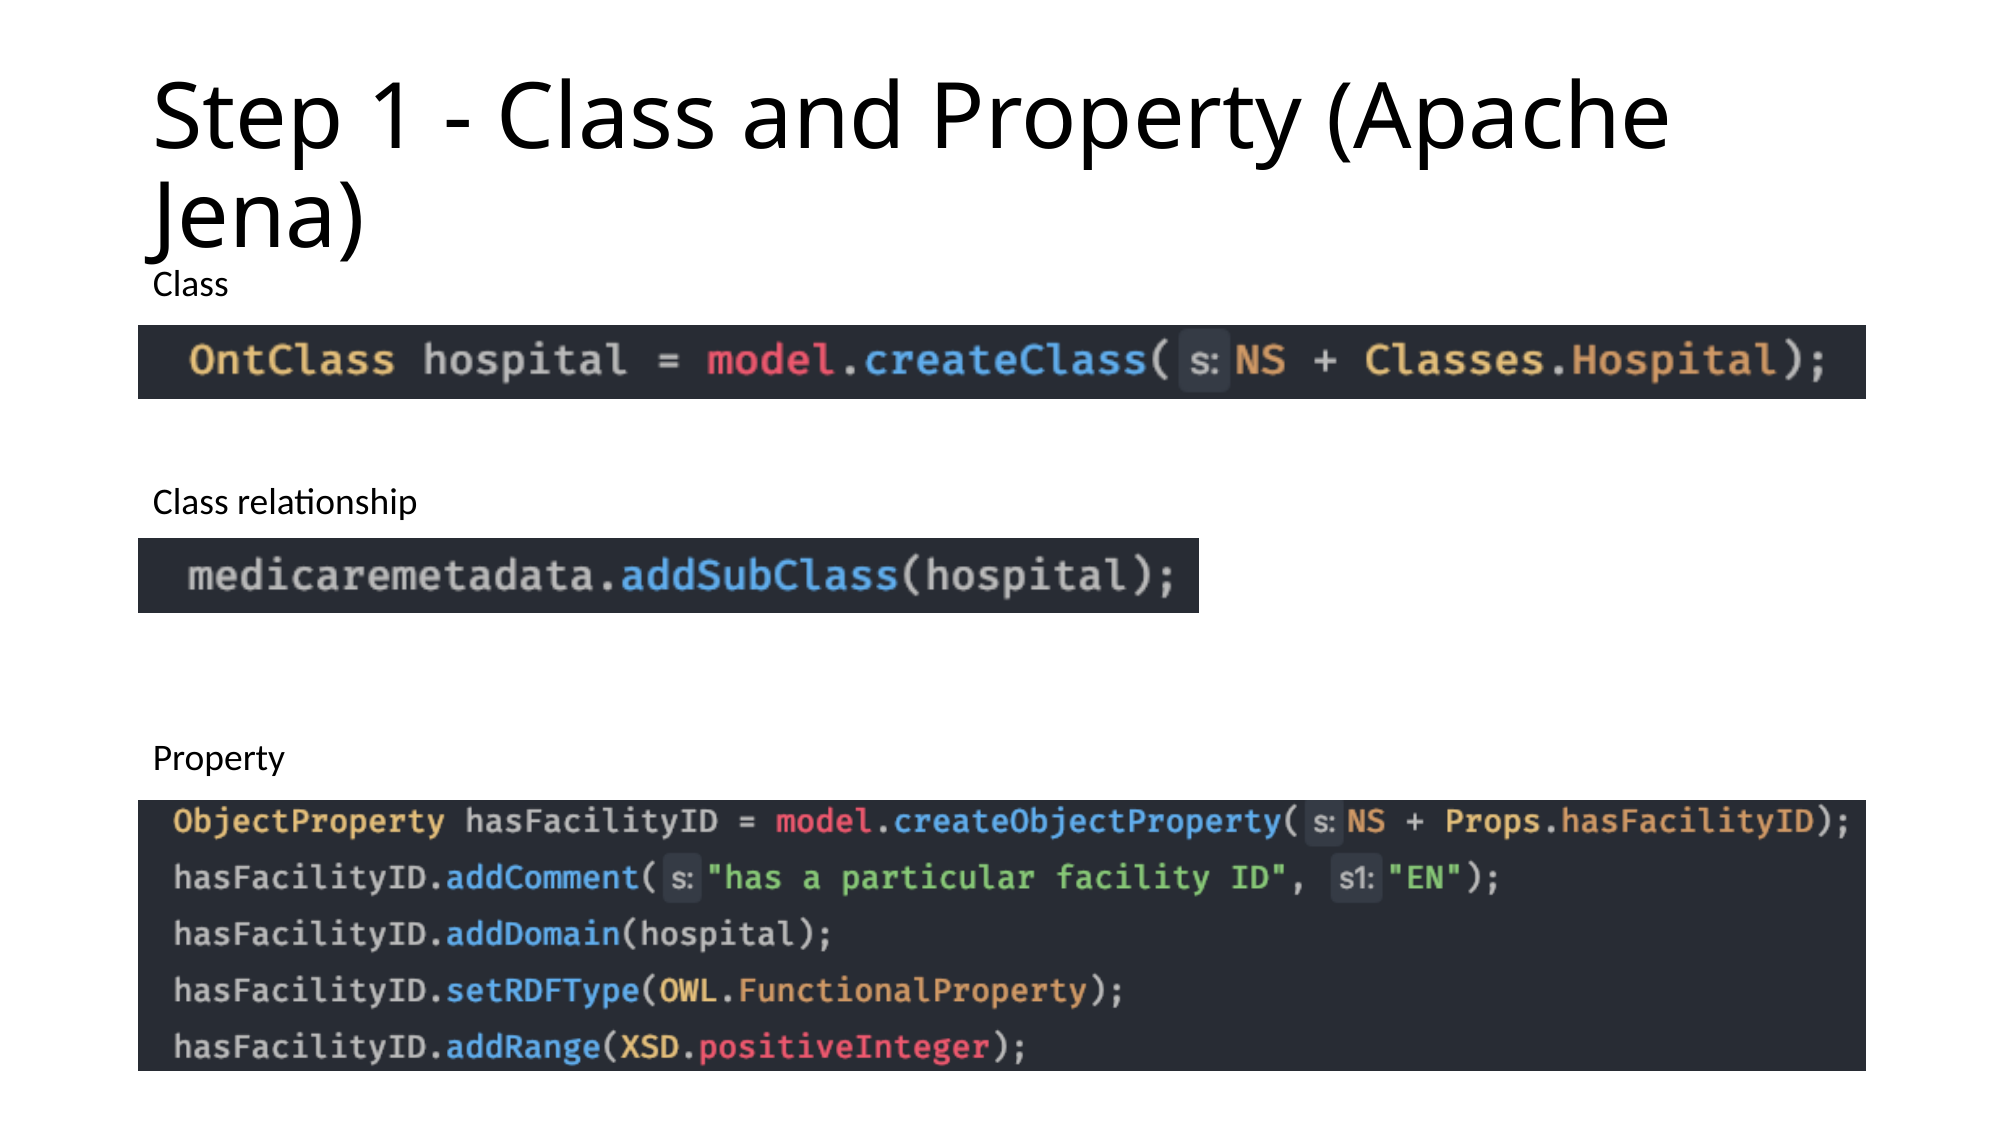

# Step 1 - Class and Property (Apache Jena)
Class
Class relationship
Property